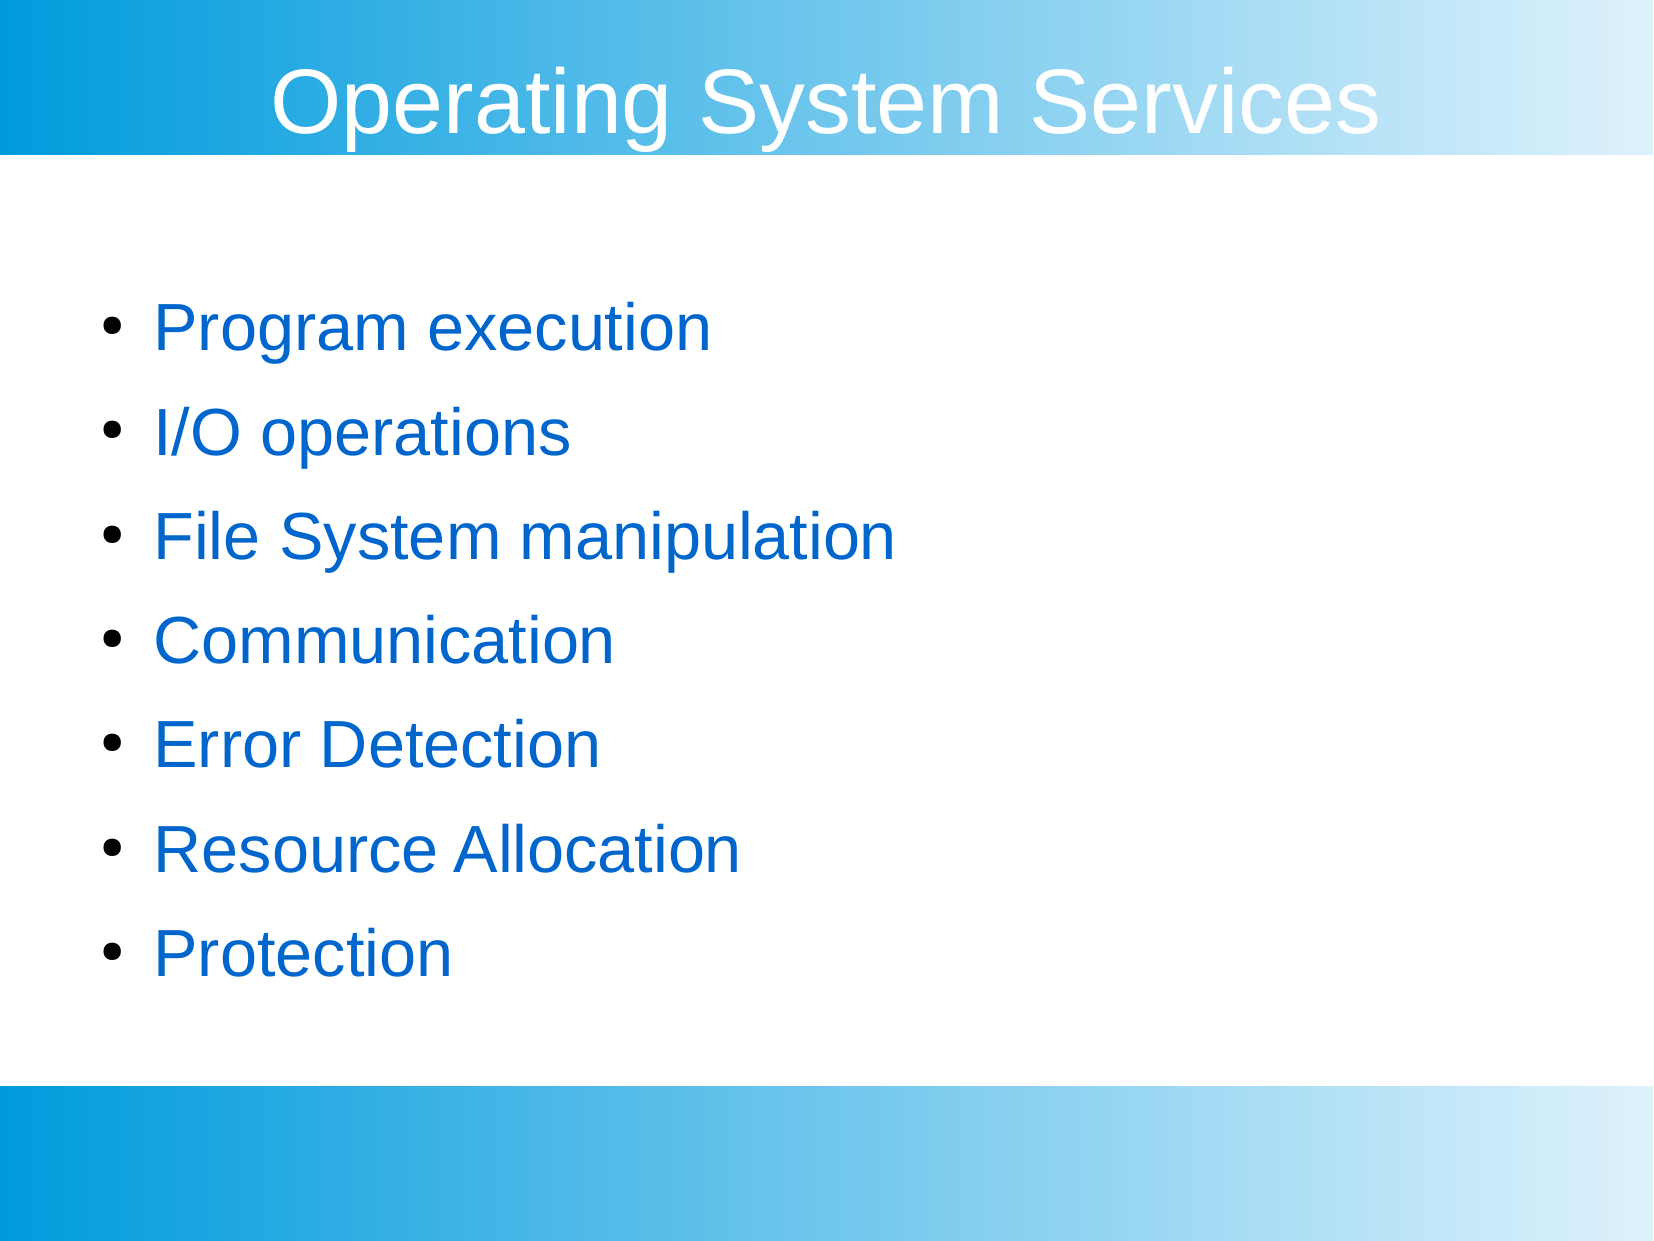

# Operating System Services
Program execution
I/O operations
File System manipulation
Communication
Error Detection
Resource Allocation
Protection